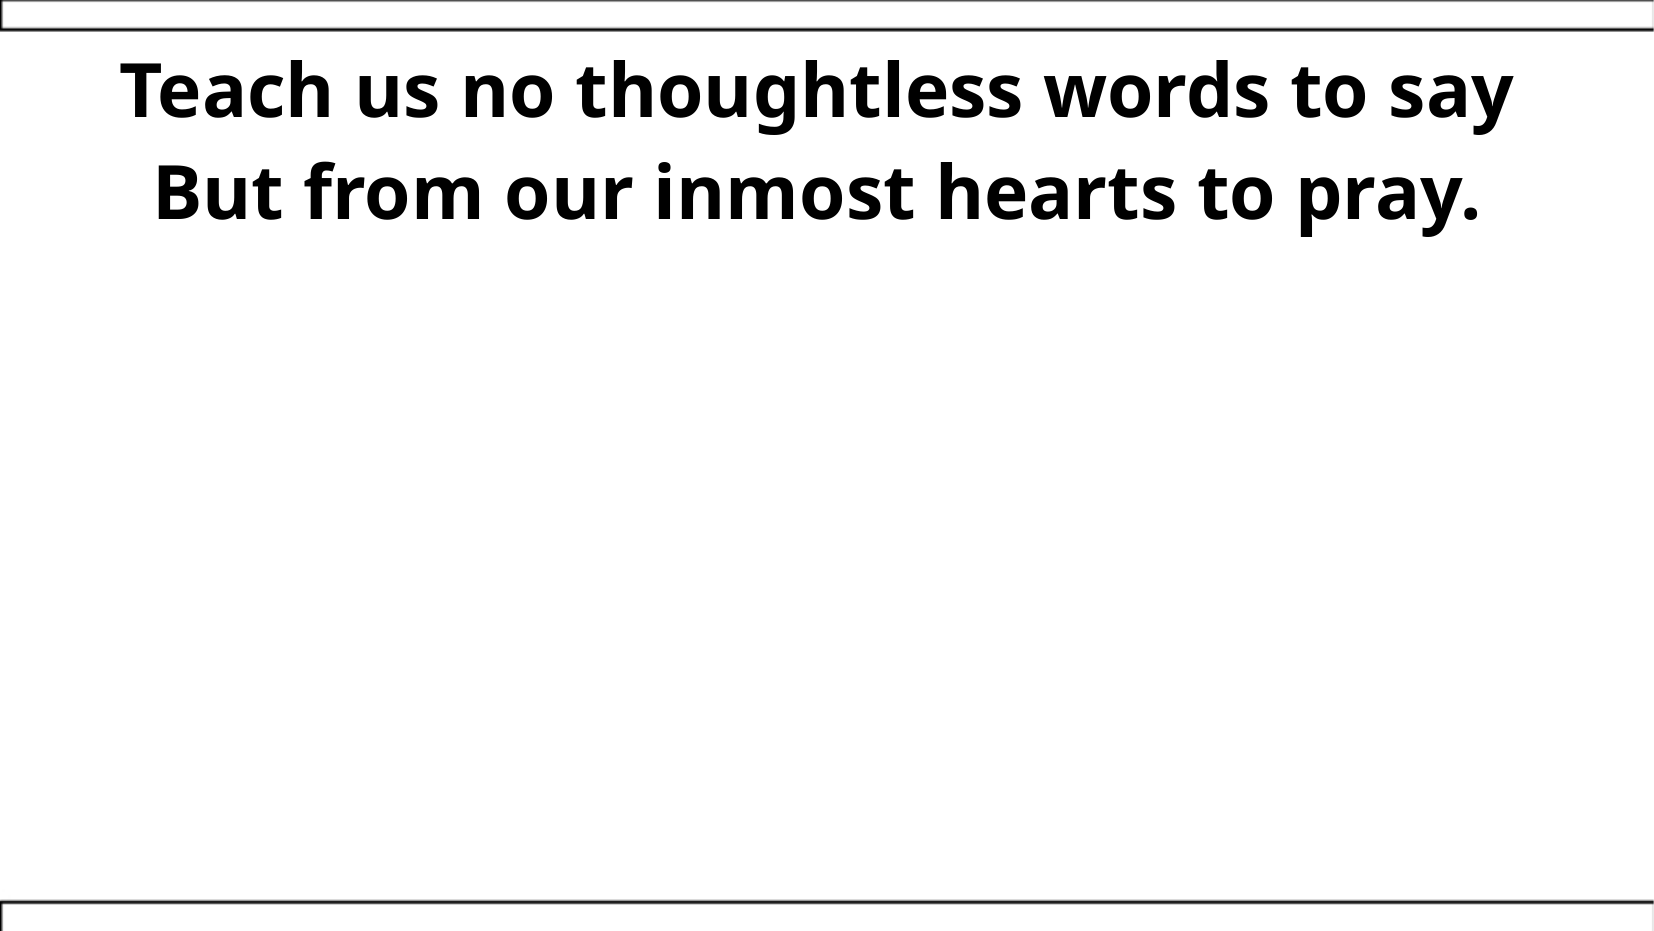

Teach us no thoughtless words to say
But from our inmost hearts to pray.